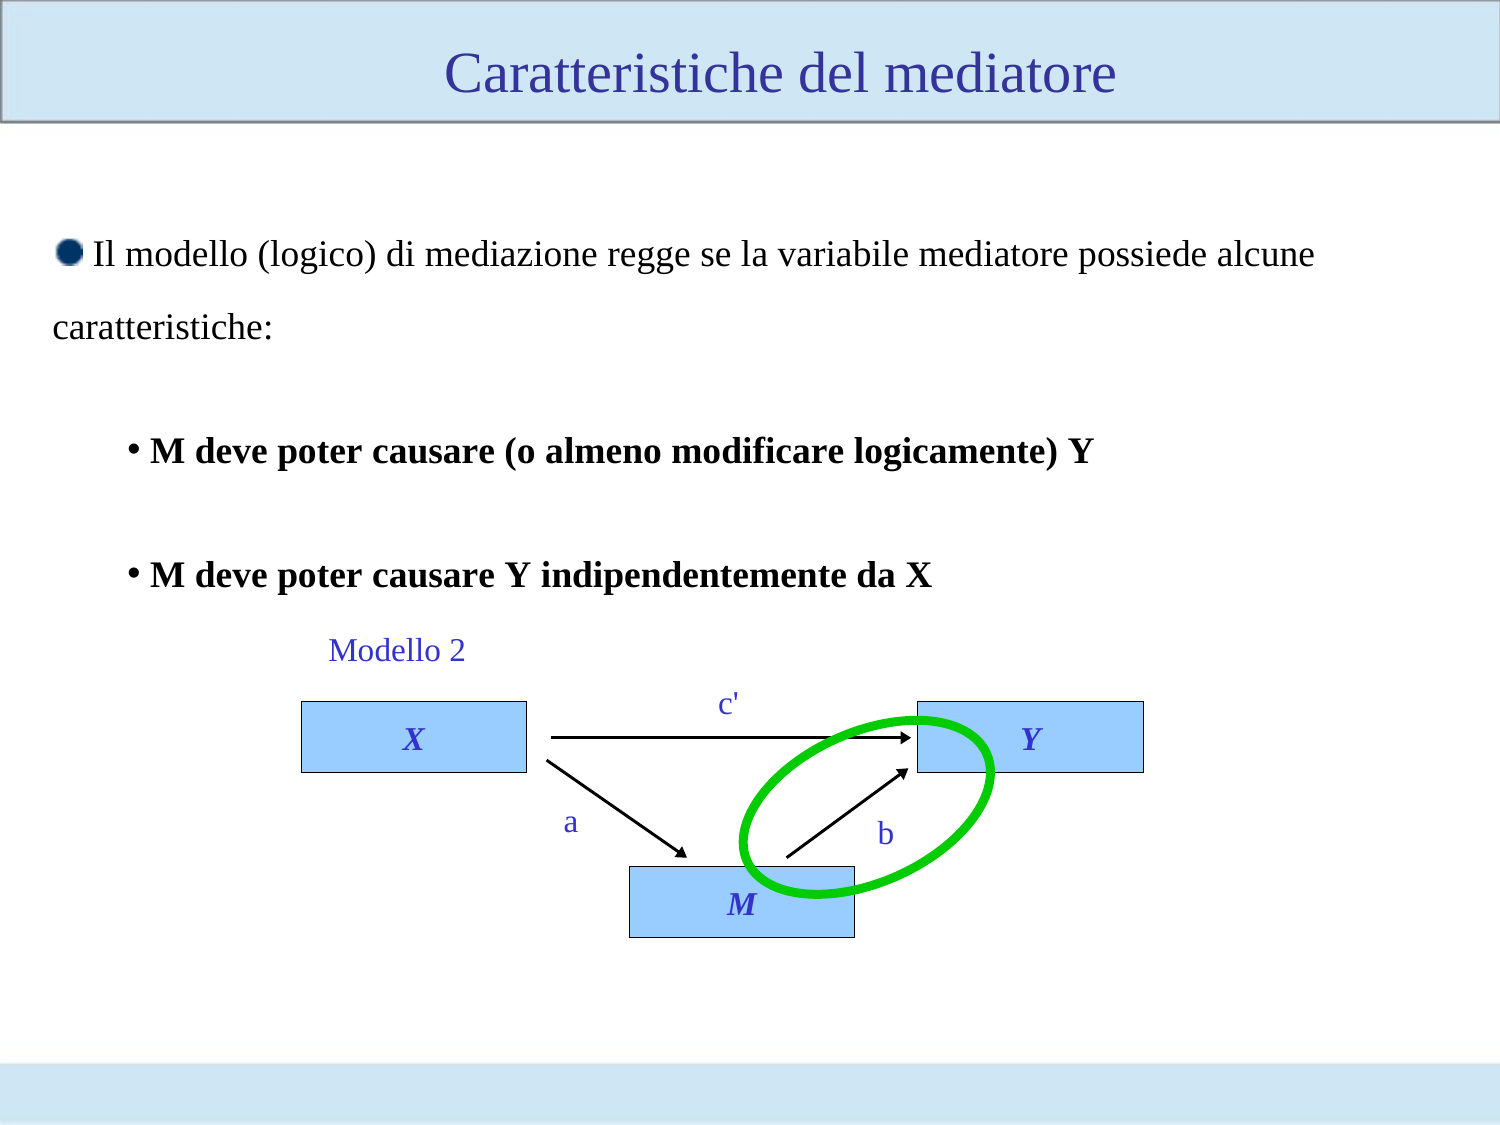

# Caratteristiche del mediatore
 Il modello (logico) di mediazione regge se la variabile mediatore possiede alcune caratteristiche:
 M deve poter causare (o almeno modificare logicamente) Y
 M deve poter causare Y indipendentemente da X
Modello 2
c'
X
Y
a
b
M